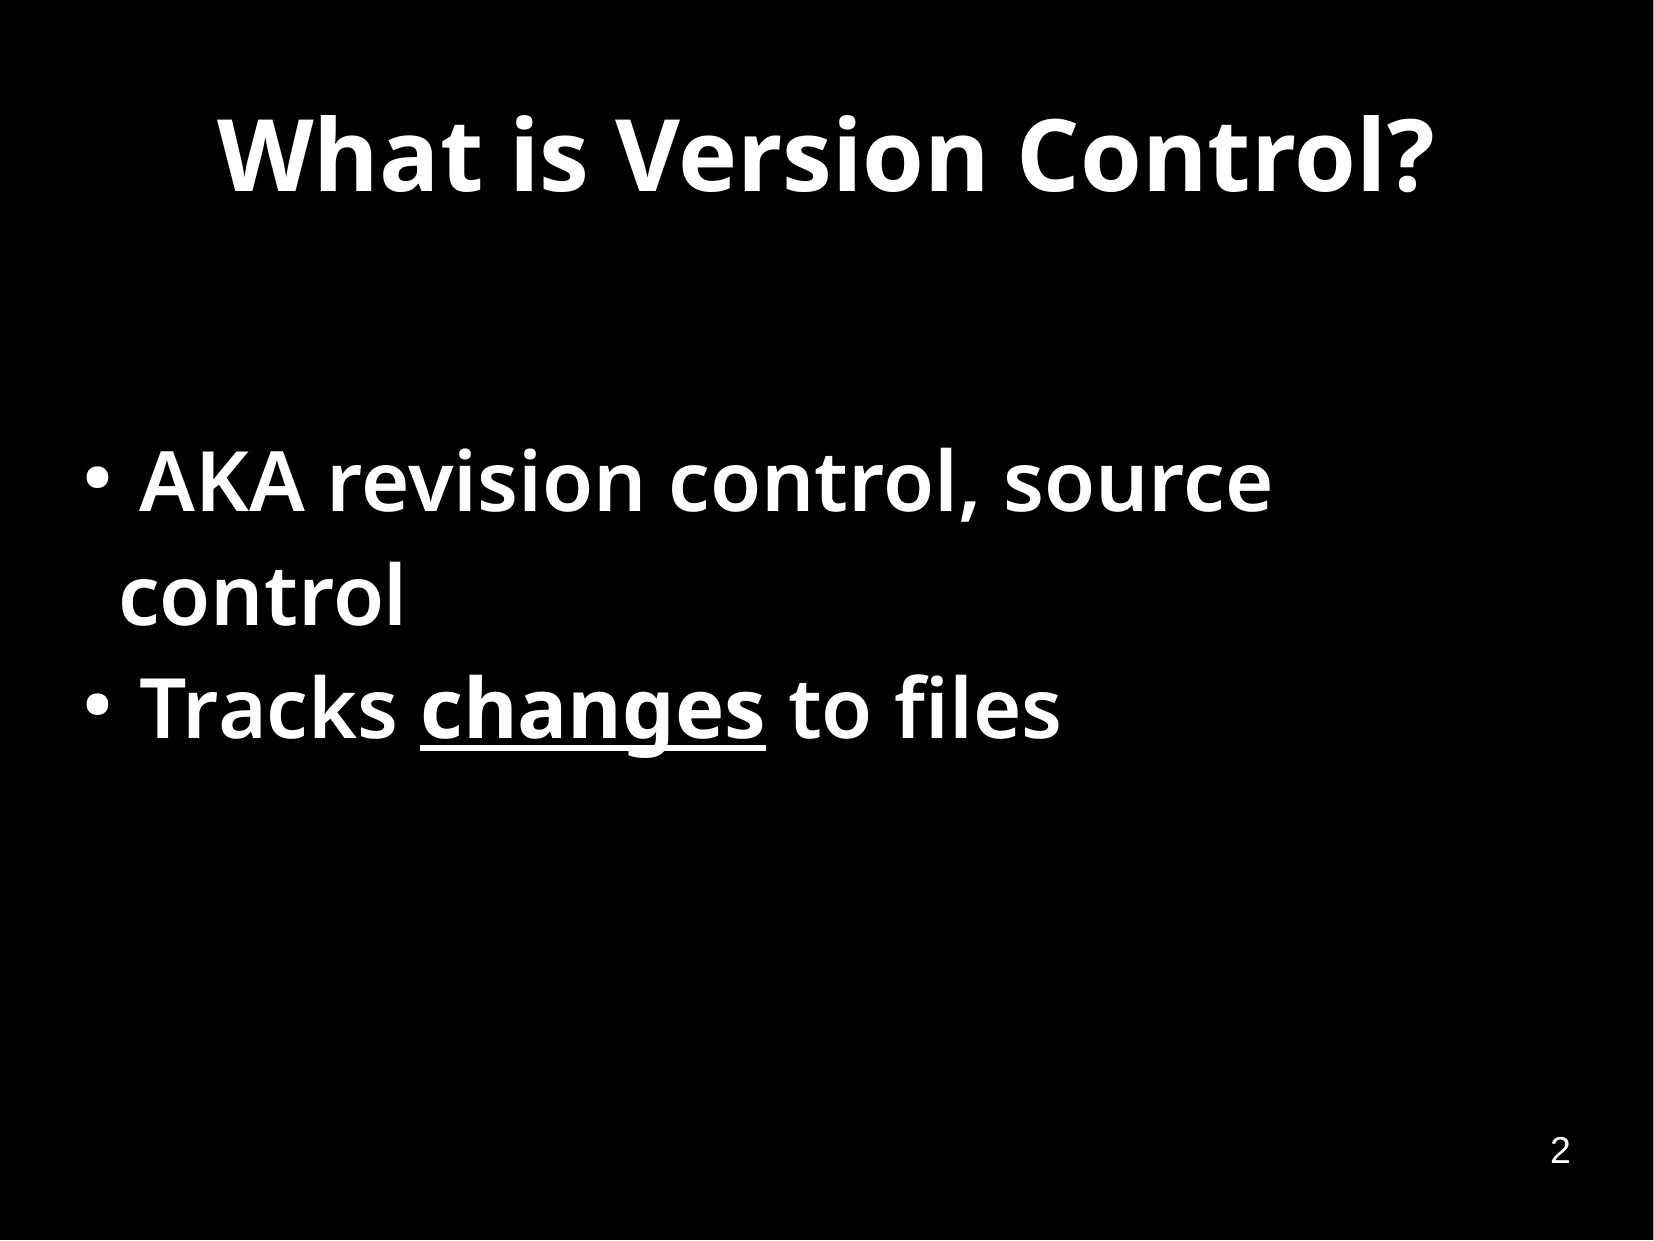

# What is Version Control?
 AKA revision control, source control
 Tracks changes to files
2